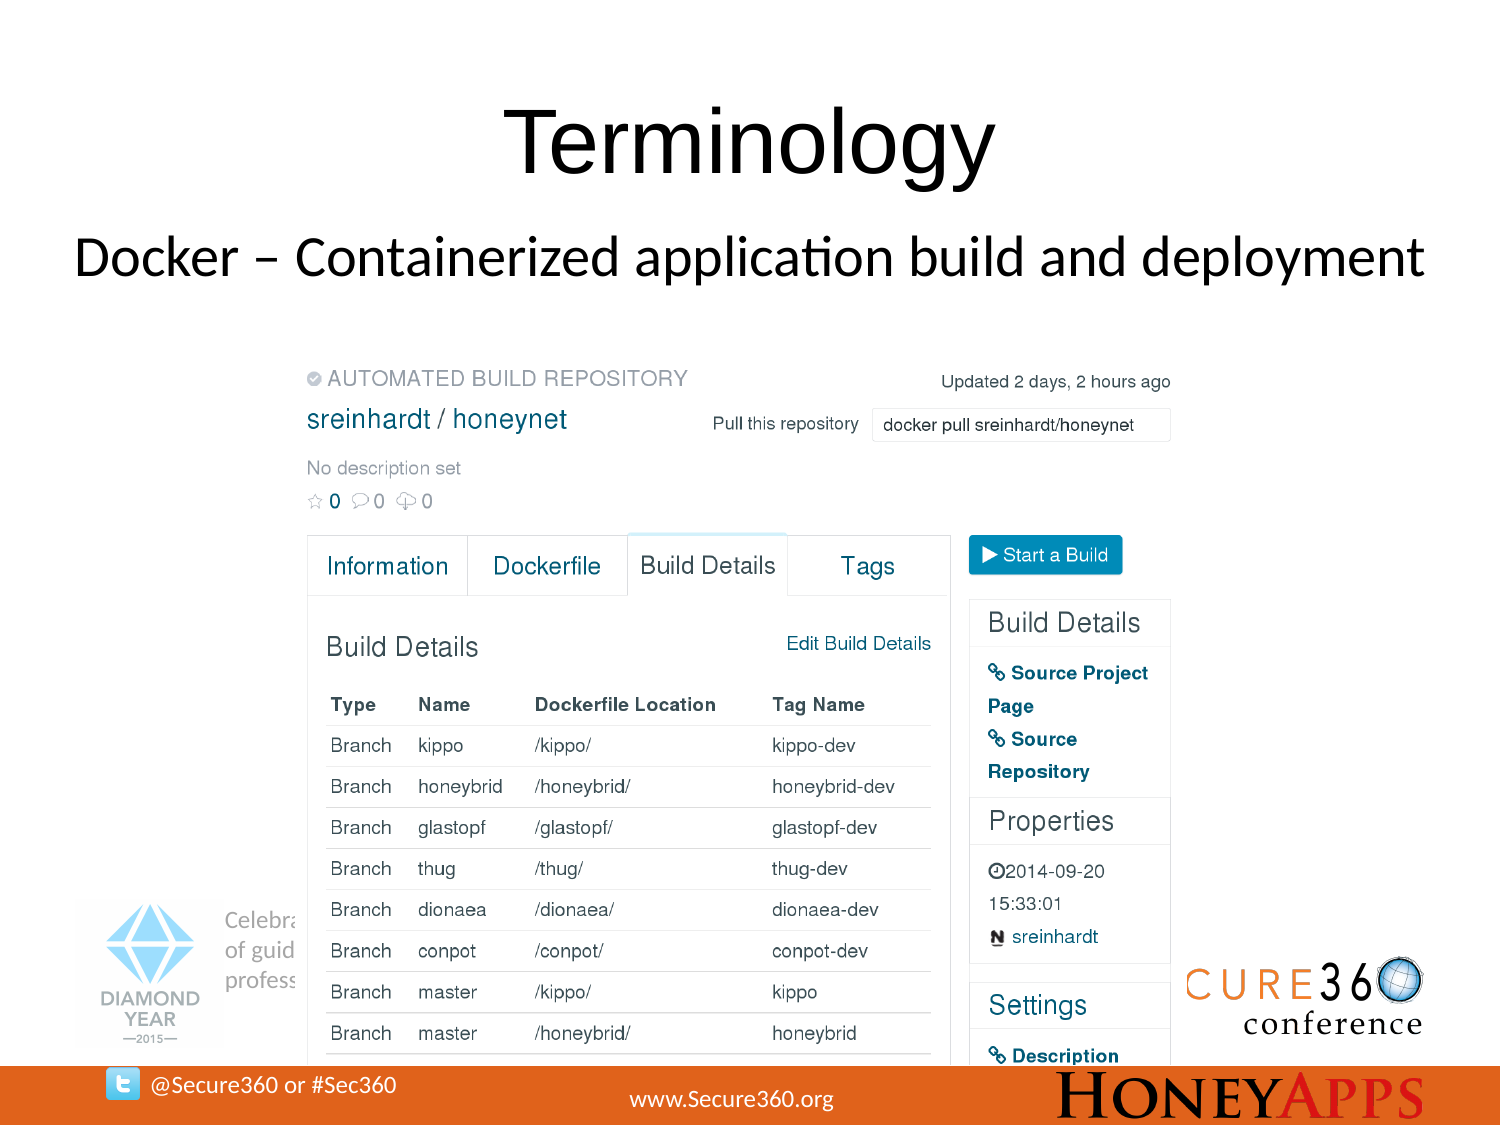

# Terminology
Docker – Containerized application build and deployment